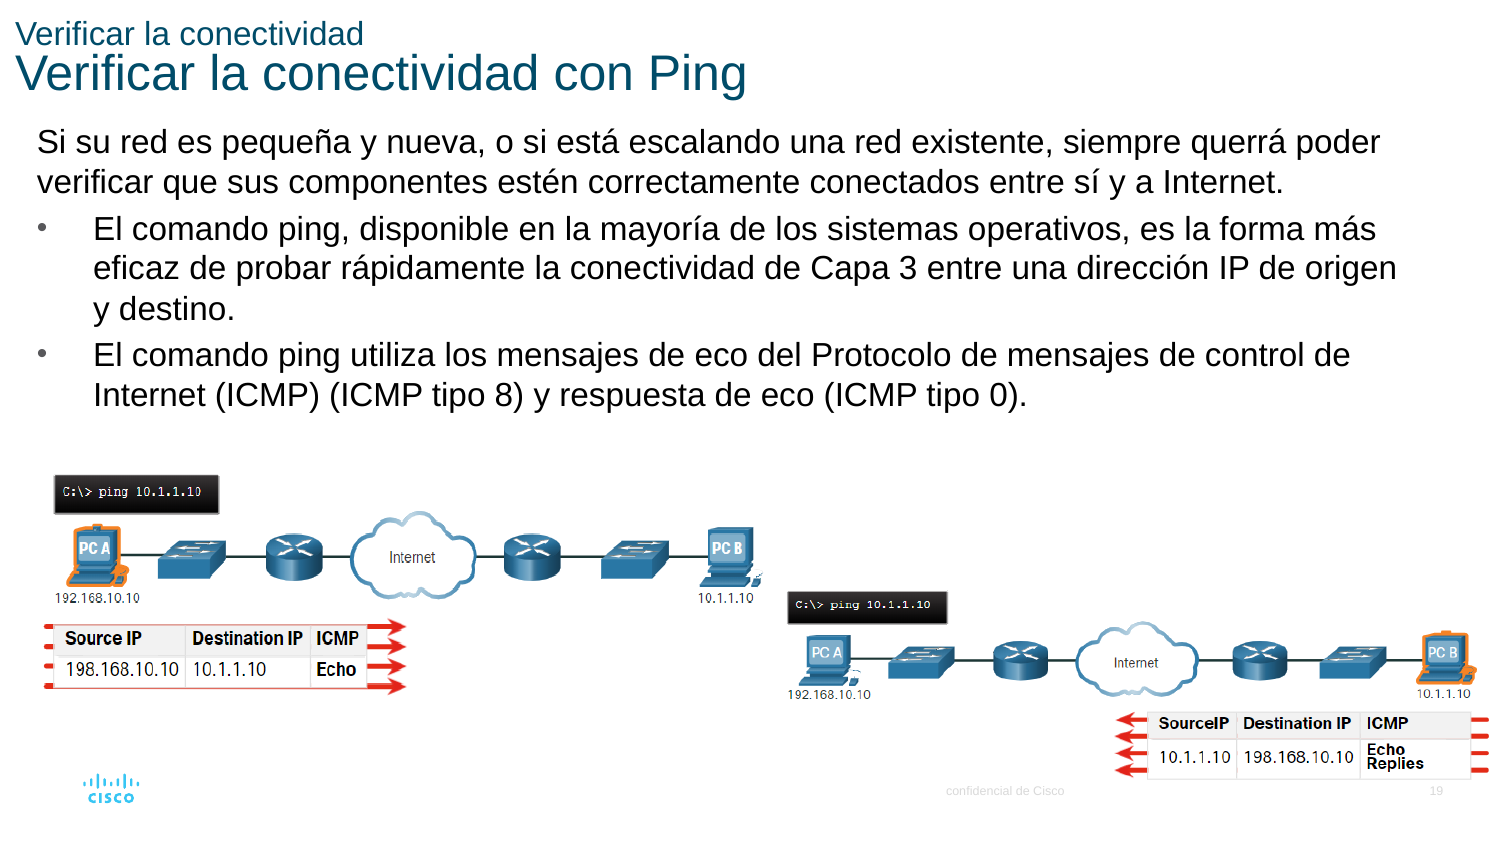

# Verificar la conectividad Verificar la conectividad con Ping
Si su red es pequeña y nueva, o si está escalando una red existente, siempre querrá poder verificar que sus componentes estén correctamente conectados entre sí y a Internet.
El comando ping, disponible en la mayoría de los sistemas operativos, es la forma más eficaz de probar rápidamente la conectividad de Capa 3 entre una dirección IP de origen y destino.
El comando ping utiliza los mensajes de eco del Protocolo de mensajes de control de Internet (ICMP) (ICMP tipo 8) y respuesta de eco (ICMP tipo 0).